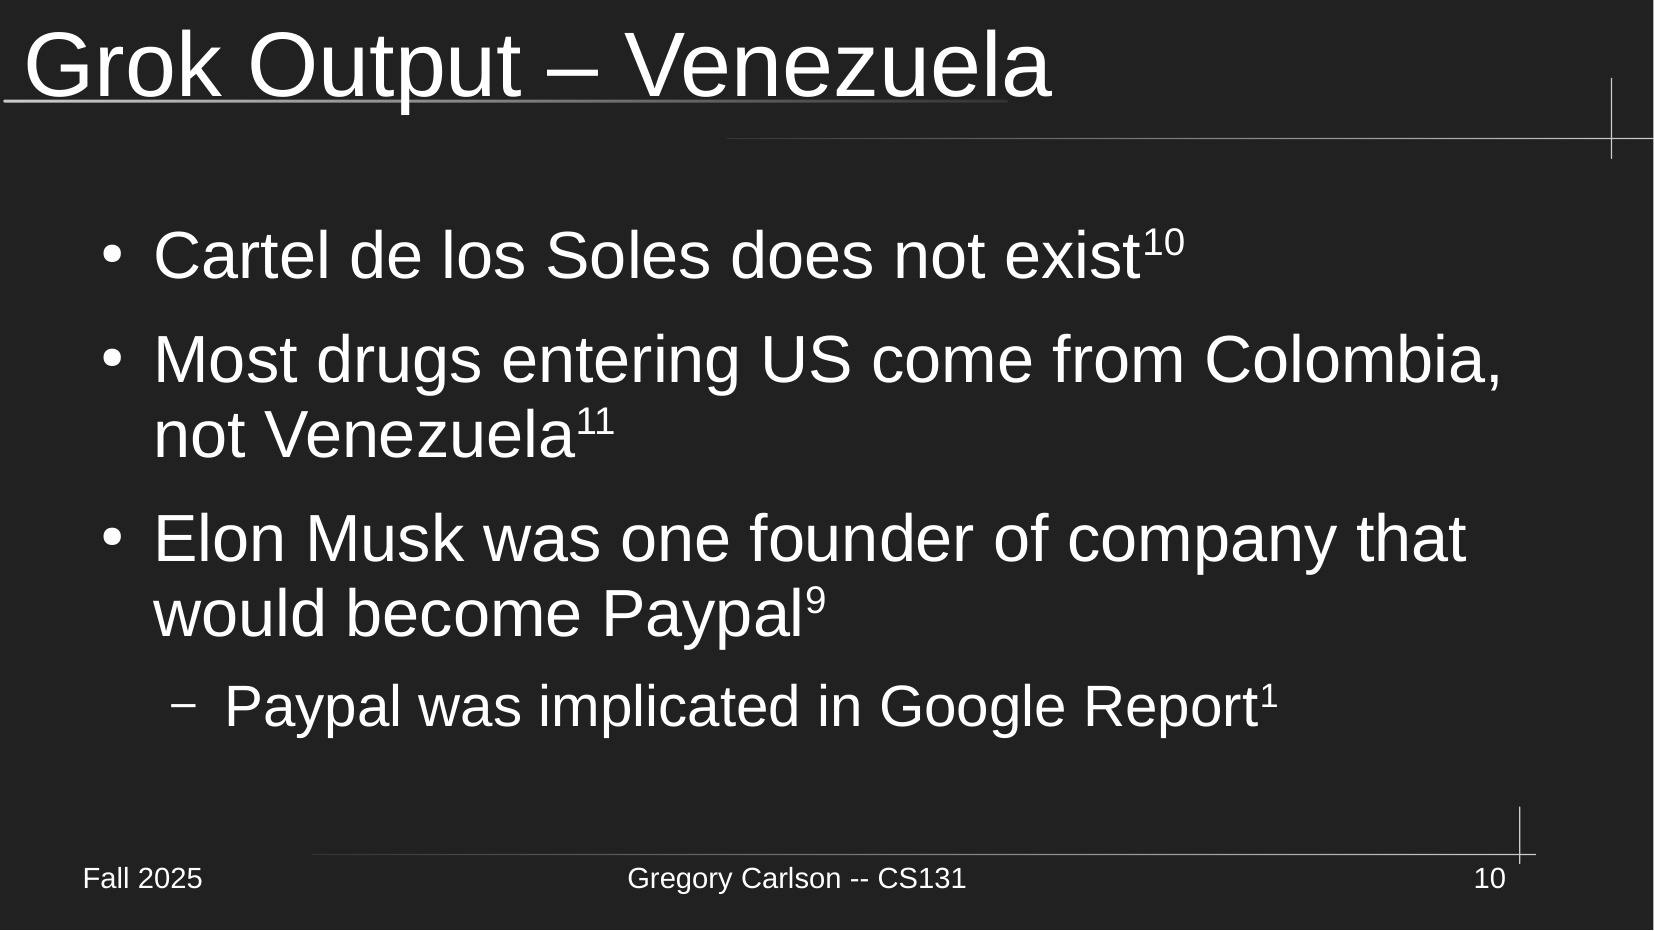

# Grok Output – Venezuela
Cartel de los Soles does not exist10
Most drugs entering US come from Colombia, not Venezuela11
Elon Musk was one founder of company that would become Paypal9
Paypal was implicated in Google Report1
Fall 2025
Gregory Carlson -- CS131
10